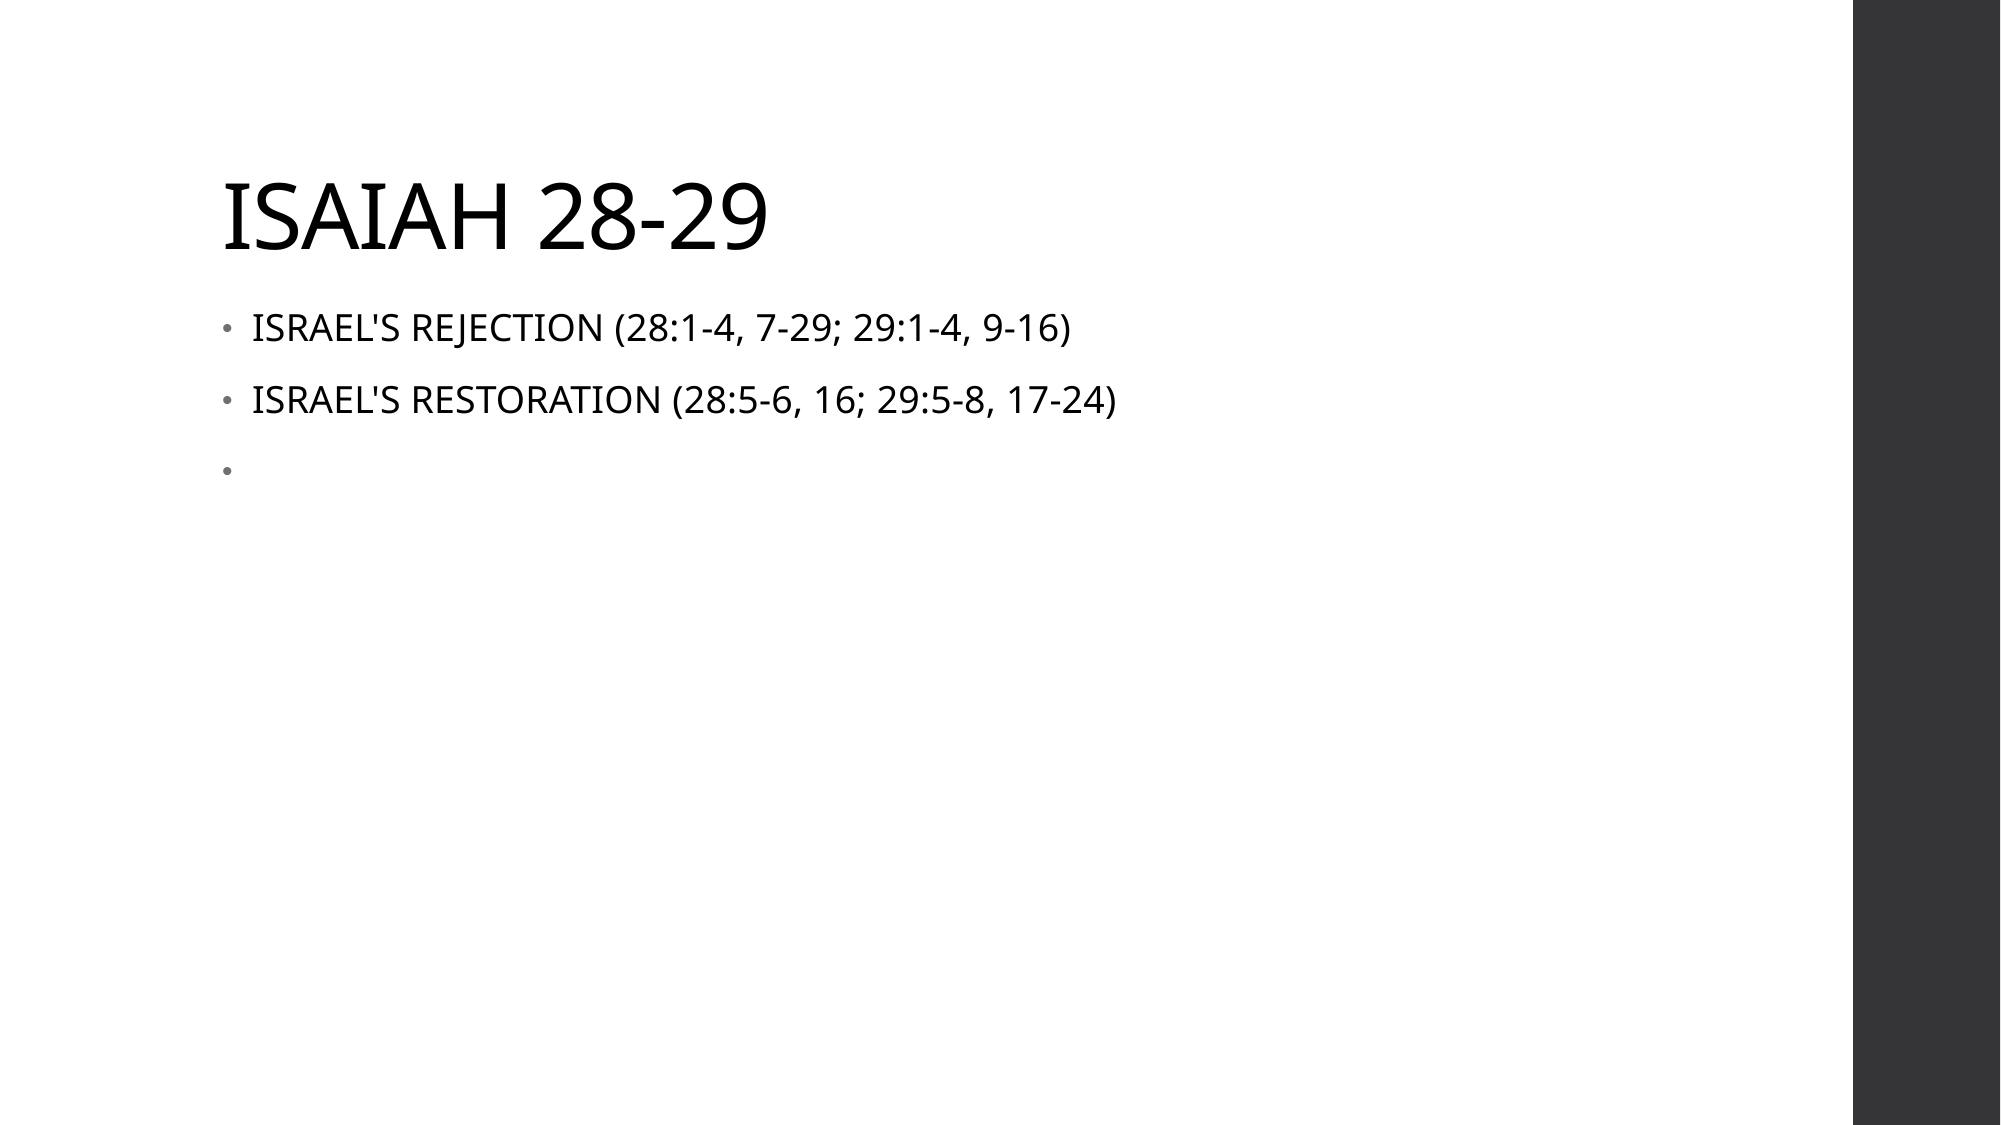

# ISAIAH 28-29
ISRAEL'S REJECTION (28:1-4, 7-29; 29:1-4, 9-16)
ISRAEL'S RESTORATION (28:5-6, 16; 29:5-8, 17-24)